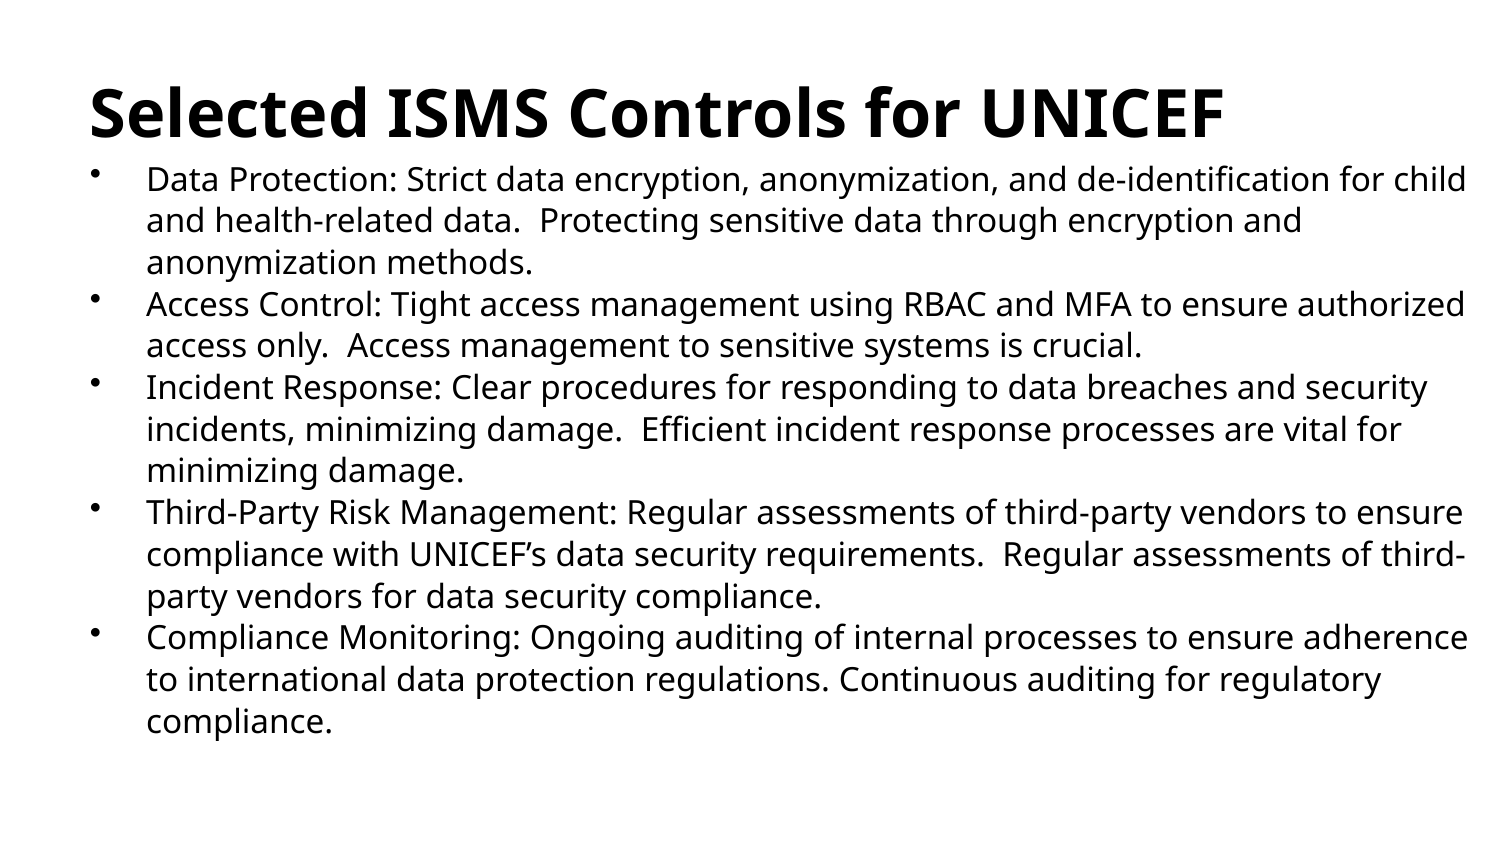

Selected ISMS Controls for UNICEF
Data Protection: Strict data encryption, anonymization, and de-identification for child and health-related data. Protecting sensitive data through encryption and anonymization methods.
Access Control: Tight access management using RBAC and MFA to ensure authorized access only. Access management to sensitive systems is crucial.
Incident Response: Clear procedures for responding to data breaches and security incidents, minimizing damage. Efficient incident response processes are vital for minimizing damage.
Third-Party Risk Management: Regular assessments of third-party vendors to ensure compliance with UNICEF’s data security requirements. Regular assessments of third-party vendors for data security compliance.
Compliance Monitoring: Ongoing auditing of internal processes to ensure adherence to international data protection regulations. Continuous auditing for regulatory compliance.